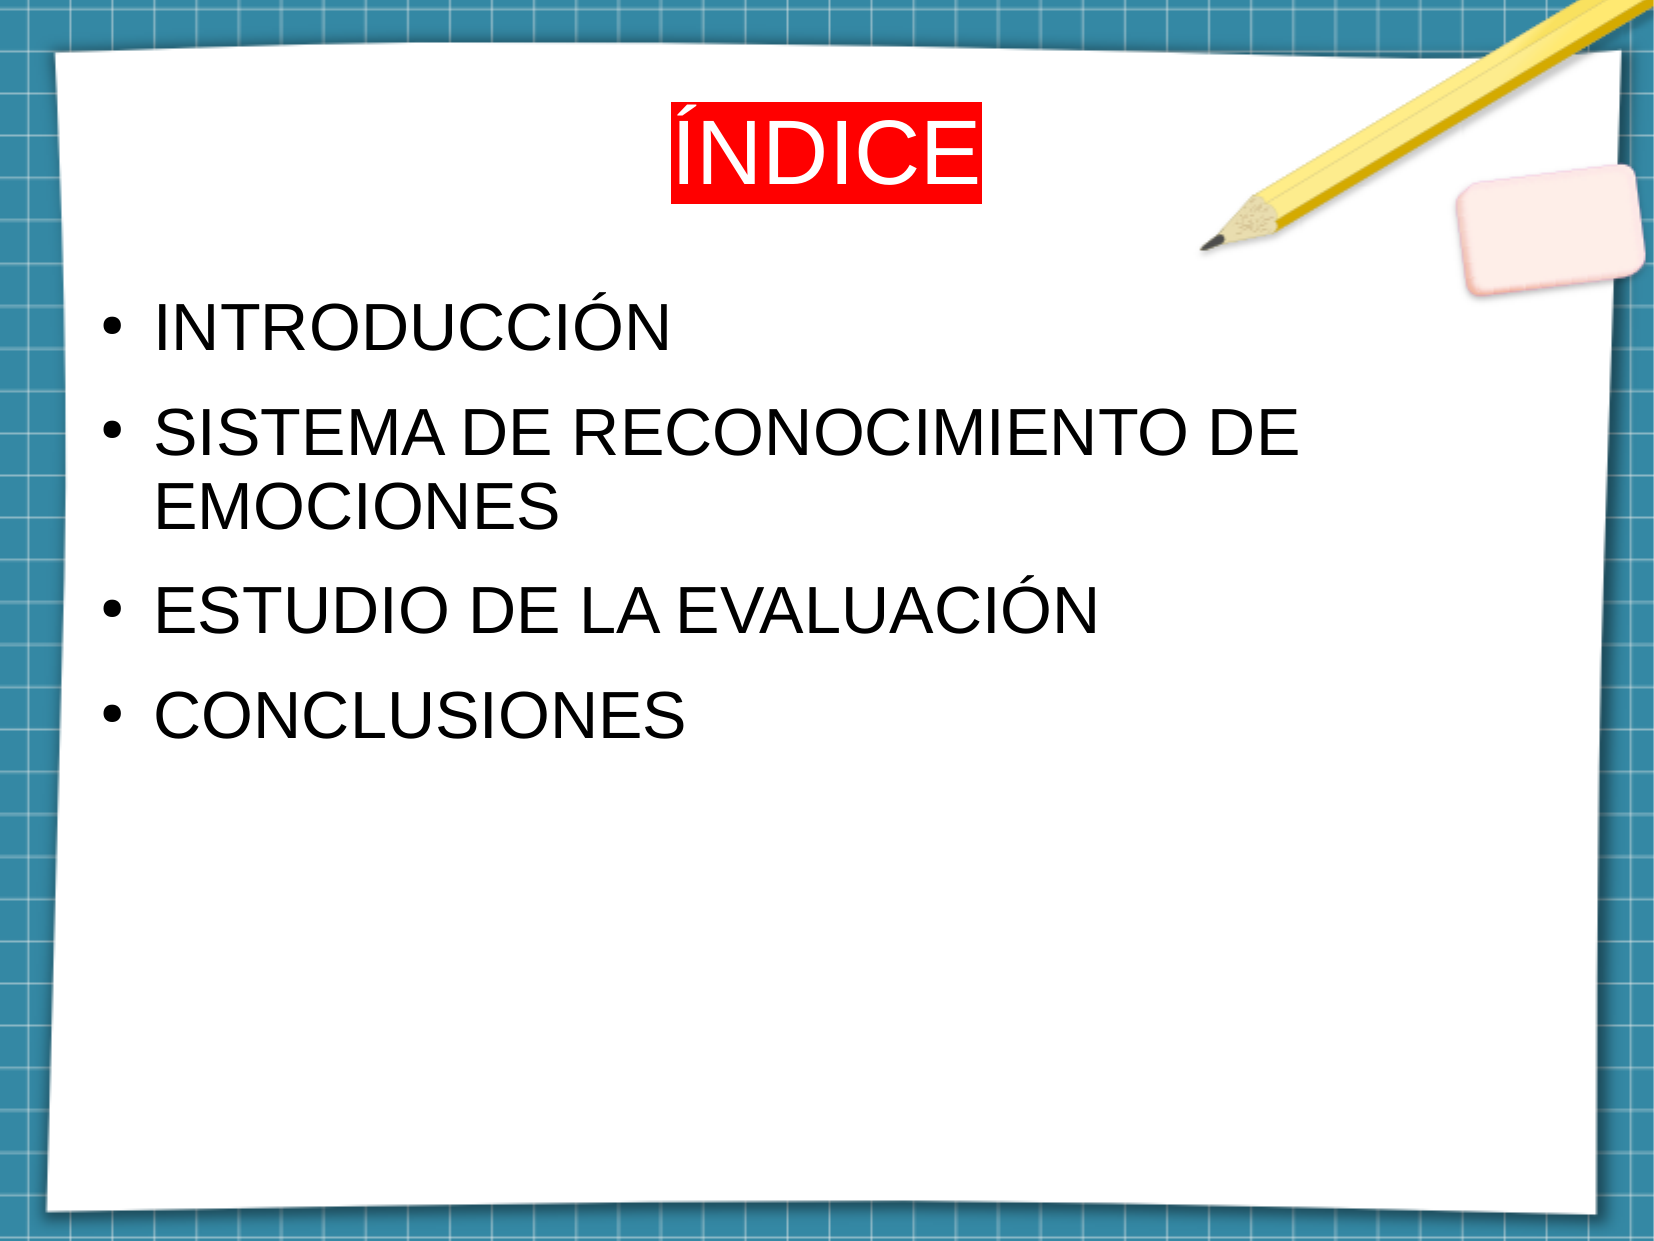

# ÍNDICE
INTRODUCCIÓN
SISTEMA DE RECONOCIMIENTO DE EMOCIONES
ESTUDIO DE LA EVALUACIÓN
CONCLUSIONES